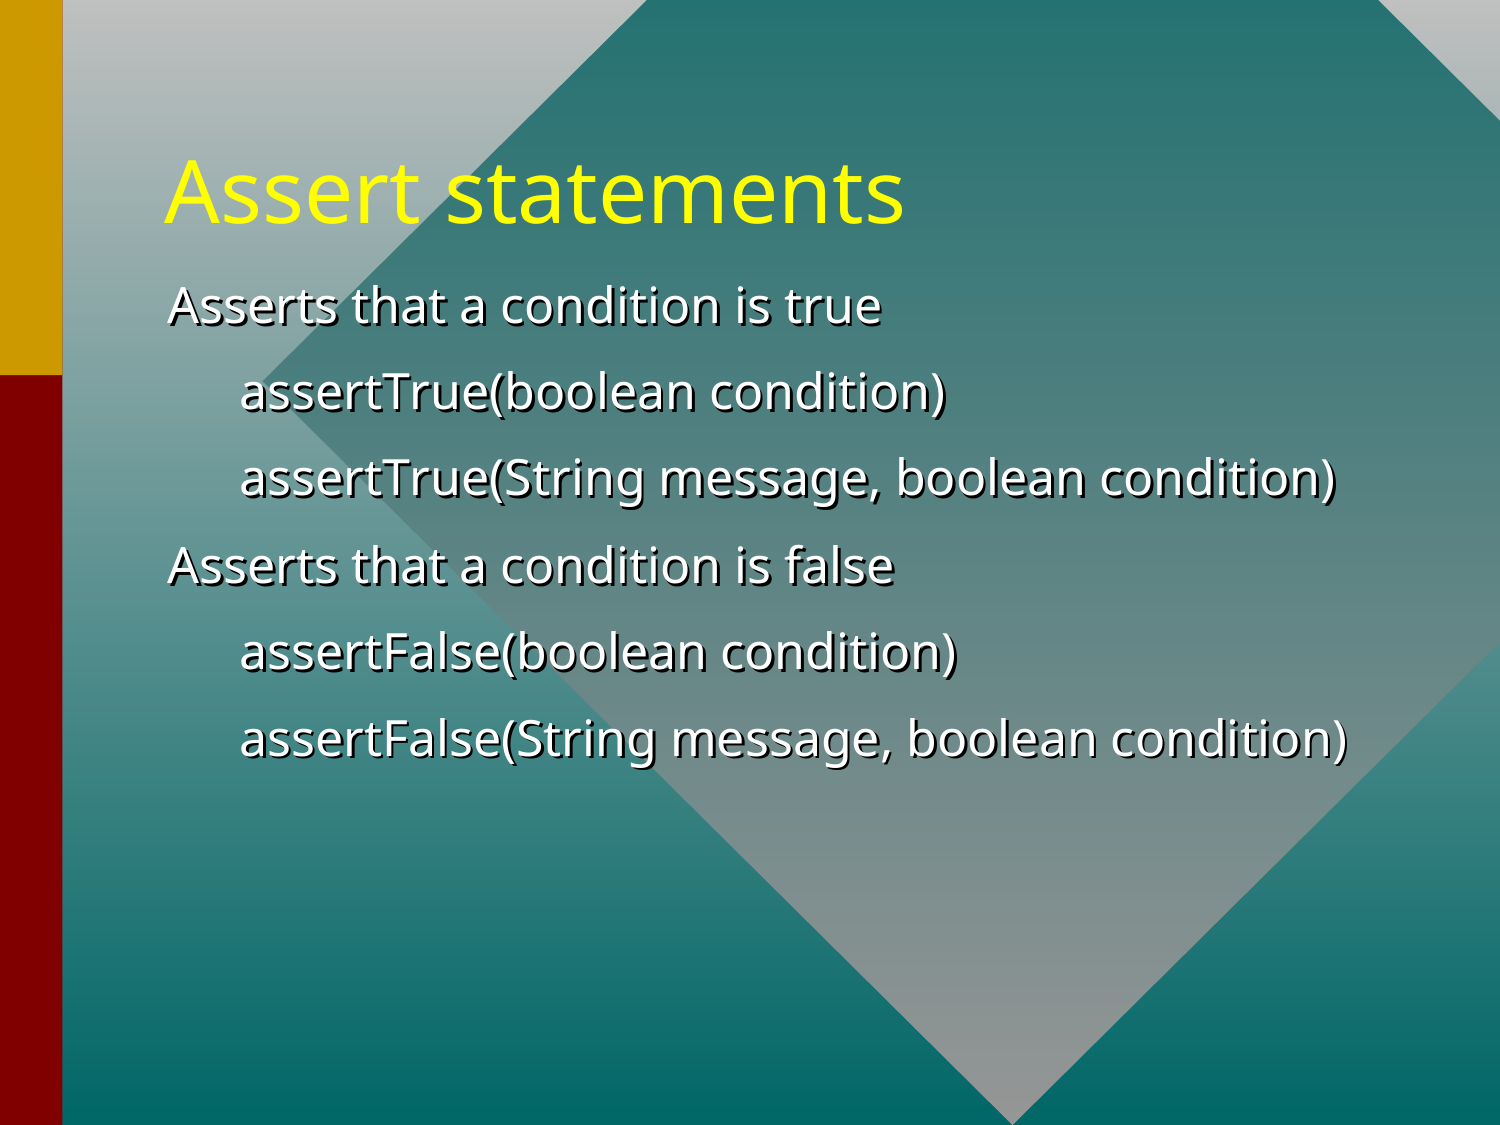

# Assert statements
Asserts that a condition is true
assertTrue(boolean condition)
assertTrue(String message, boolean condition)
Asserts that a condition is false
assertFalse(boolean condition)
assertFalse(String message, boolean condition)